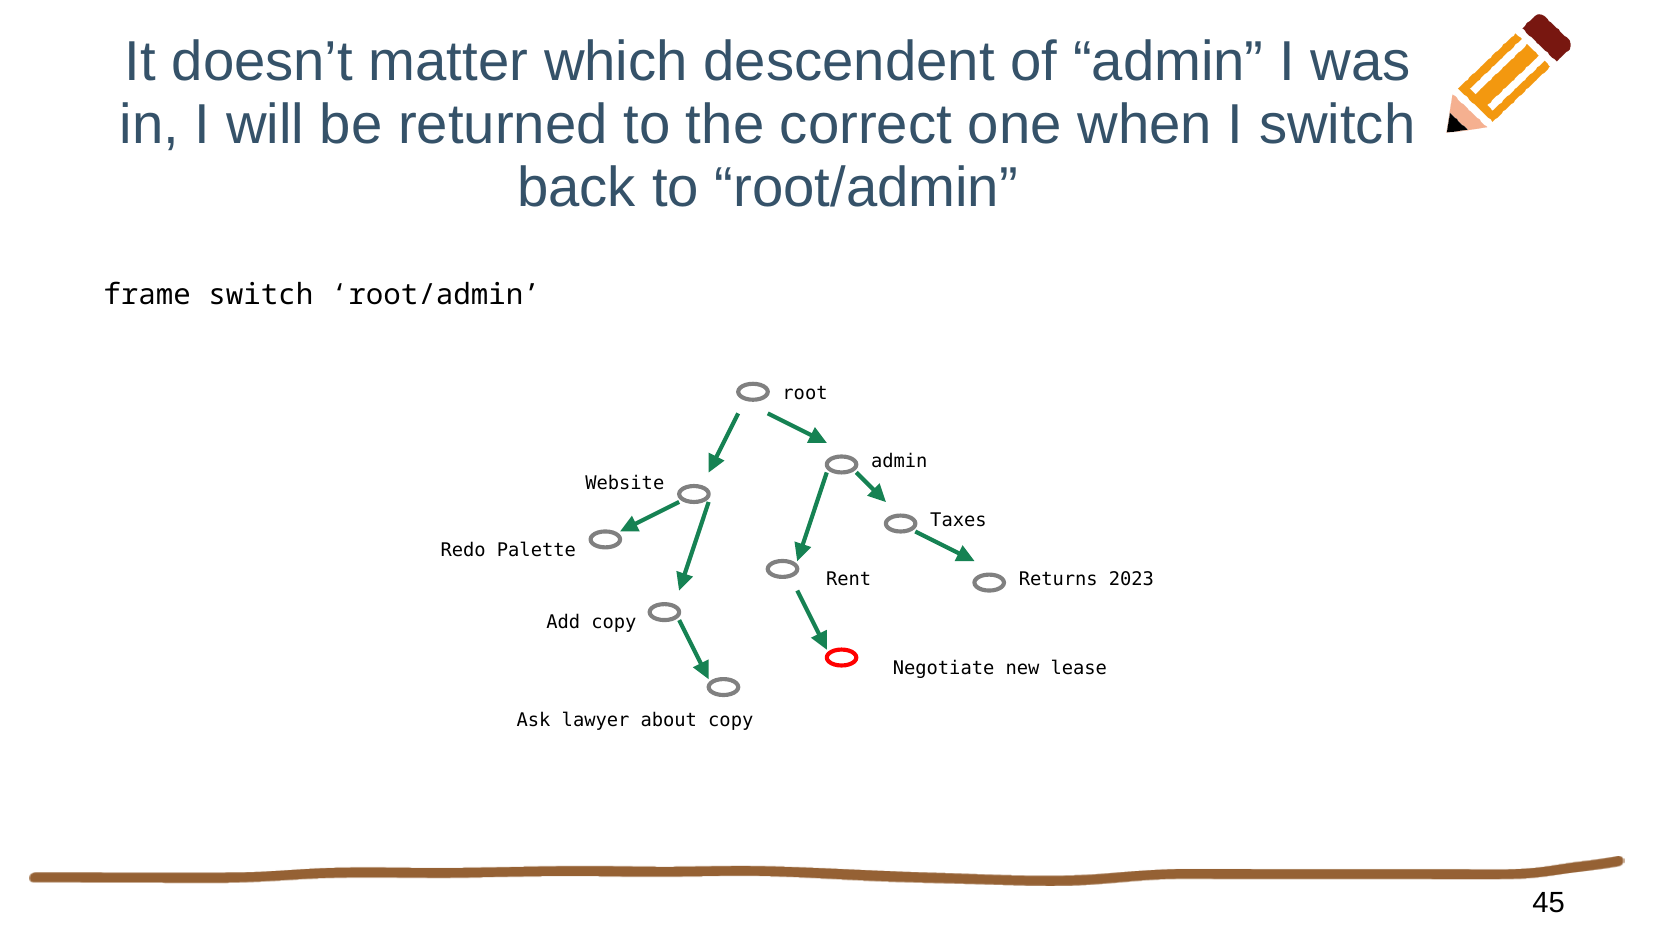

# It doesn’t matter which descendent of “admin” I was in, I will be returned to the correct one when I switch back to “root/admin”
frame switch ‘root/admin’
root
admin
Website
Taxes
Redo Palette
Rent
Returns 2023
Add copy
Negotiate new lease
Ask lawyer about copy
45